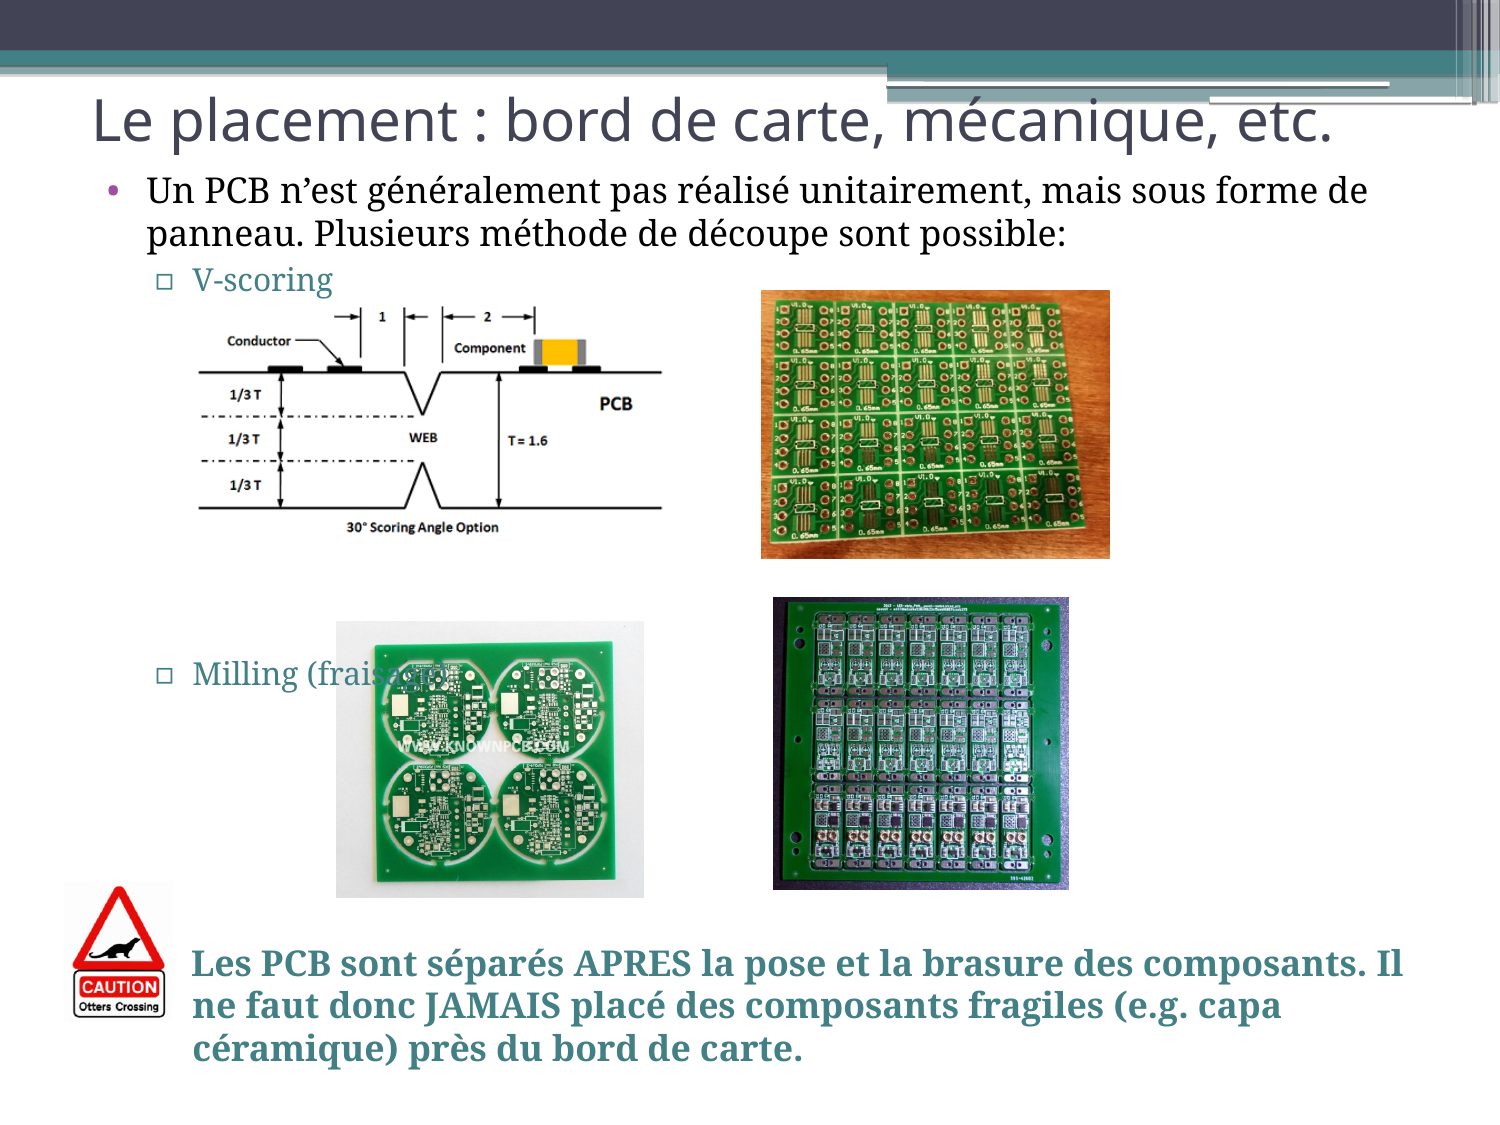

# Le placement : bord de carte, mécanique, etc.
Un PCB n’est généralement pas réalisé unitairement, mais sous forme de panneau. Plusieurs méthode de découpe sont possible:
V-scoring
Milling (fraisage)
 Les PCB sont séparés APRES la pose et la brasure des composants. Il ne faut donc JAMAIS placé des composants fragiles (e.g. capa céramique) près du bord de carte.